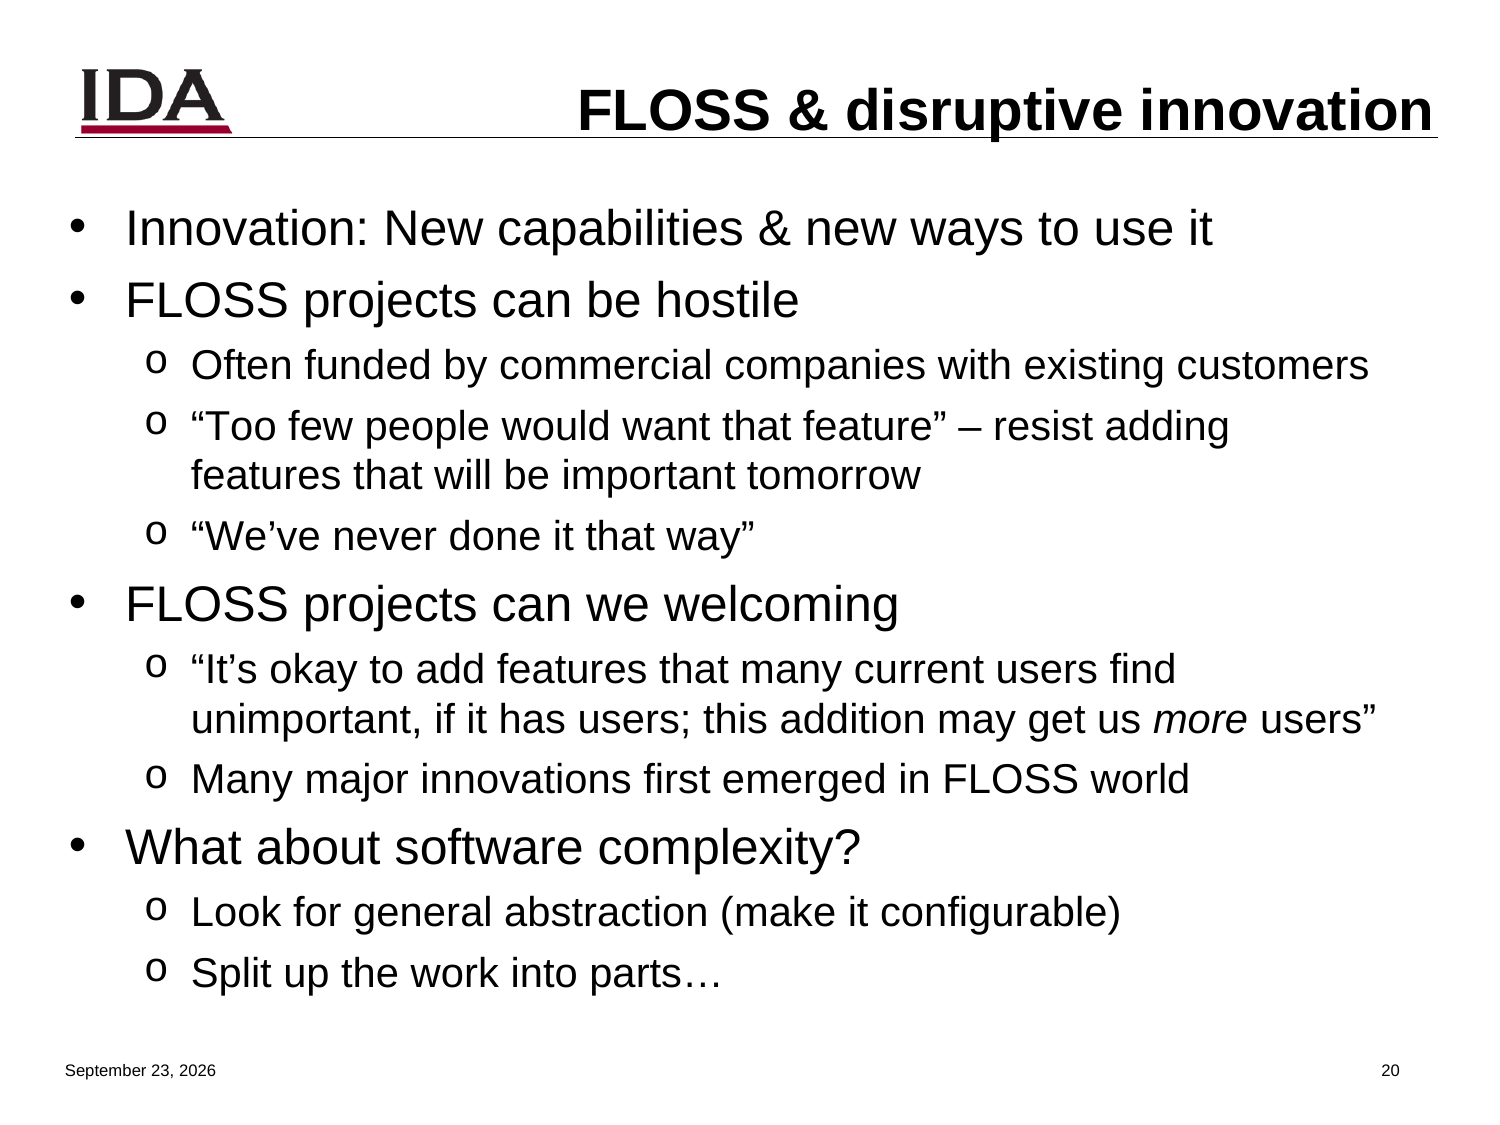

# FLOSS & disruptive innovation
Innovation: New capabilities & new ways to use it
FLOSS projects can be hostile
Often funded by commercial companies with existing customers
“Too few people would want that feature” – resist adding features that will be important tomorrow
“We’ve never done it that way”
FLOSS projects can we welcoming
“It’s okay to add features that many current users find unimportant, if it has users; this addition may get us more users”
Many major innovations first emerged in FLOSS world
What about software complexity?
Look for general abstraction (make it configurable)
Split up the work into parts…